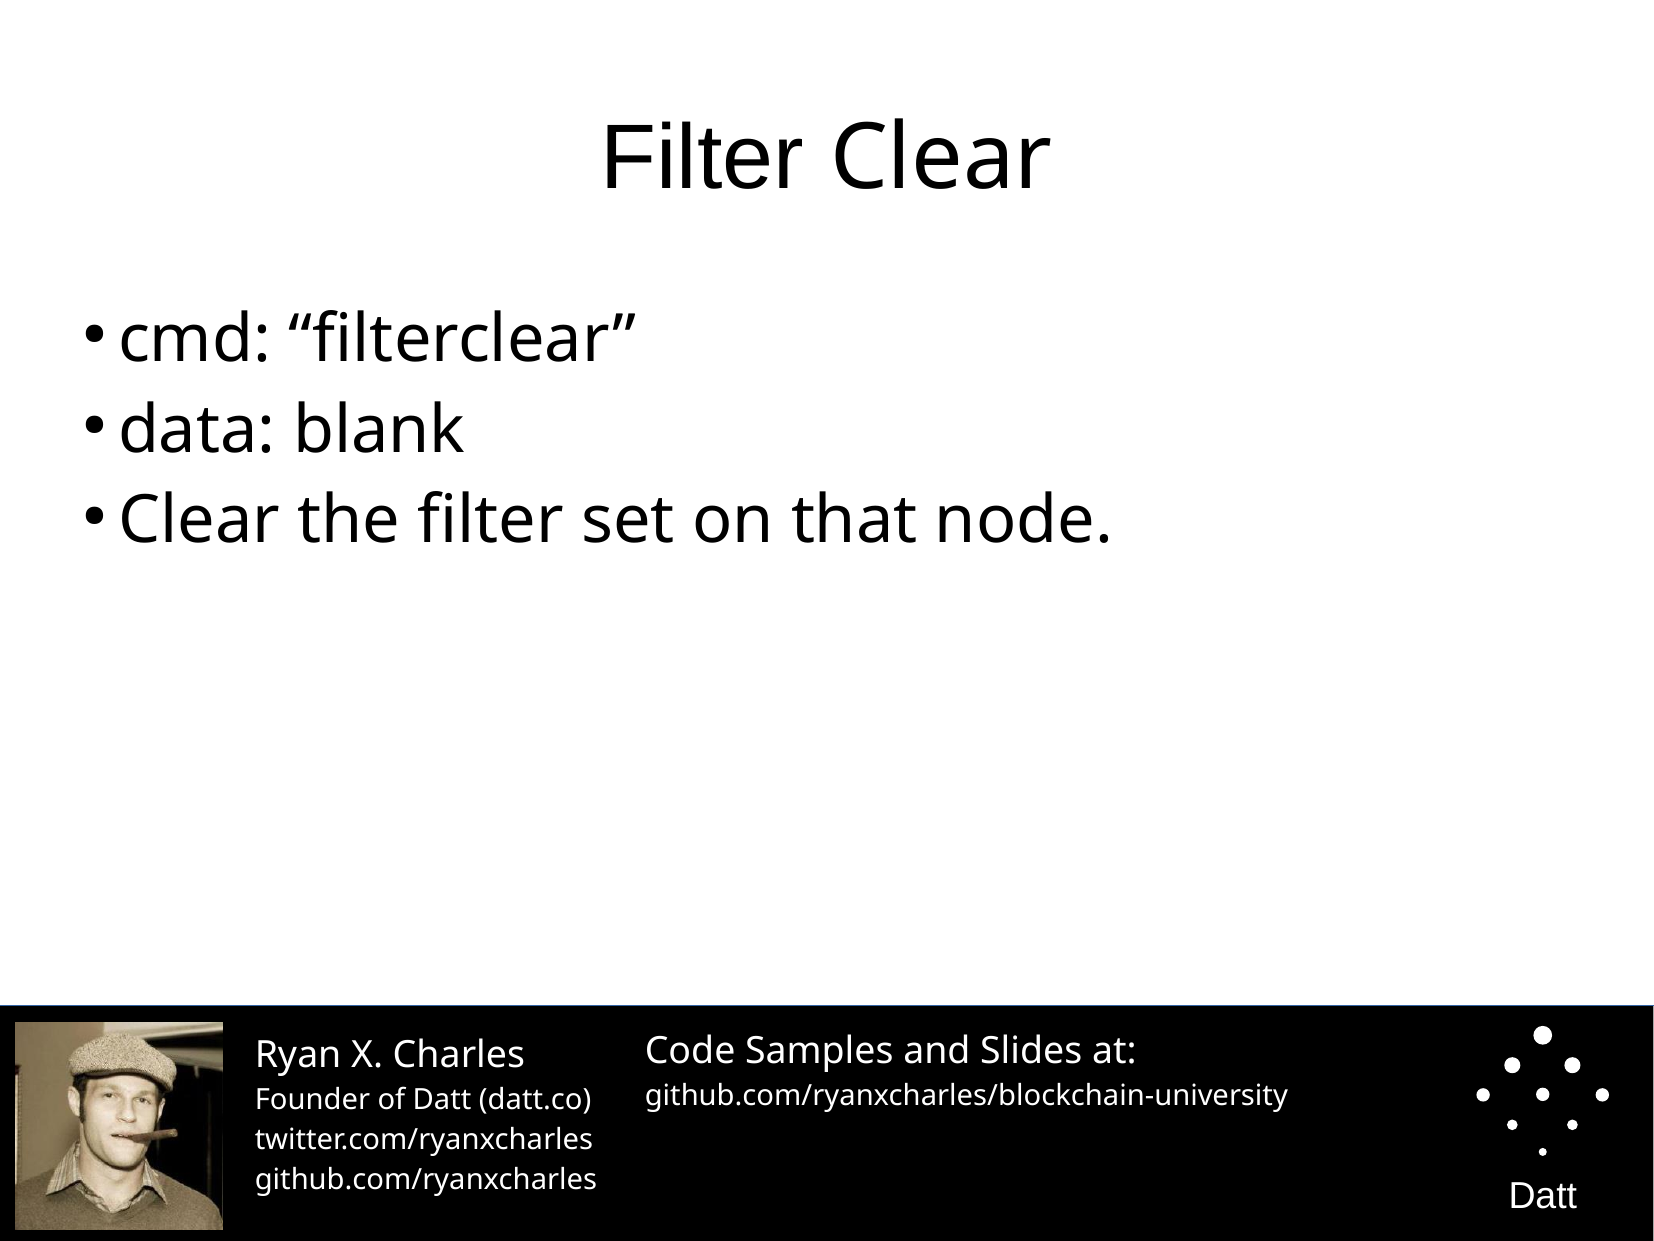

# Filter Clear
cmd: “filterclear”
data: blank
Clear the filter set on that node.
Code Samples and Slides at:
github.com/ryanxcharles/blockchain-university
Ryan X. Charles
Founder of Datt (datt.co)
twitter.com/ryanxcharles
github.com/ryanxcharles
Datt